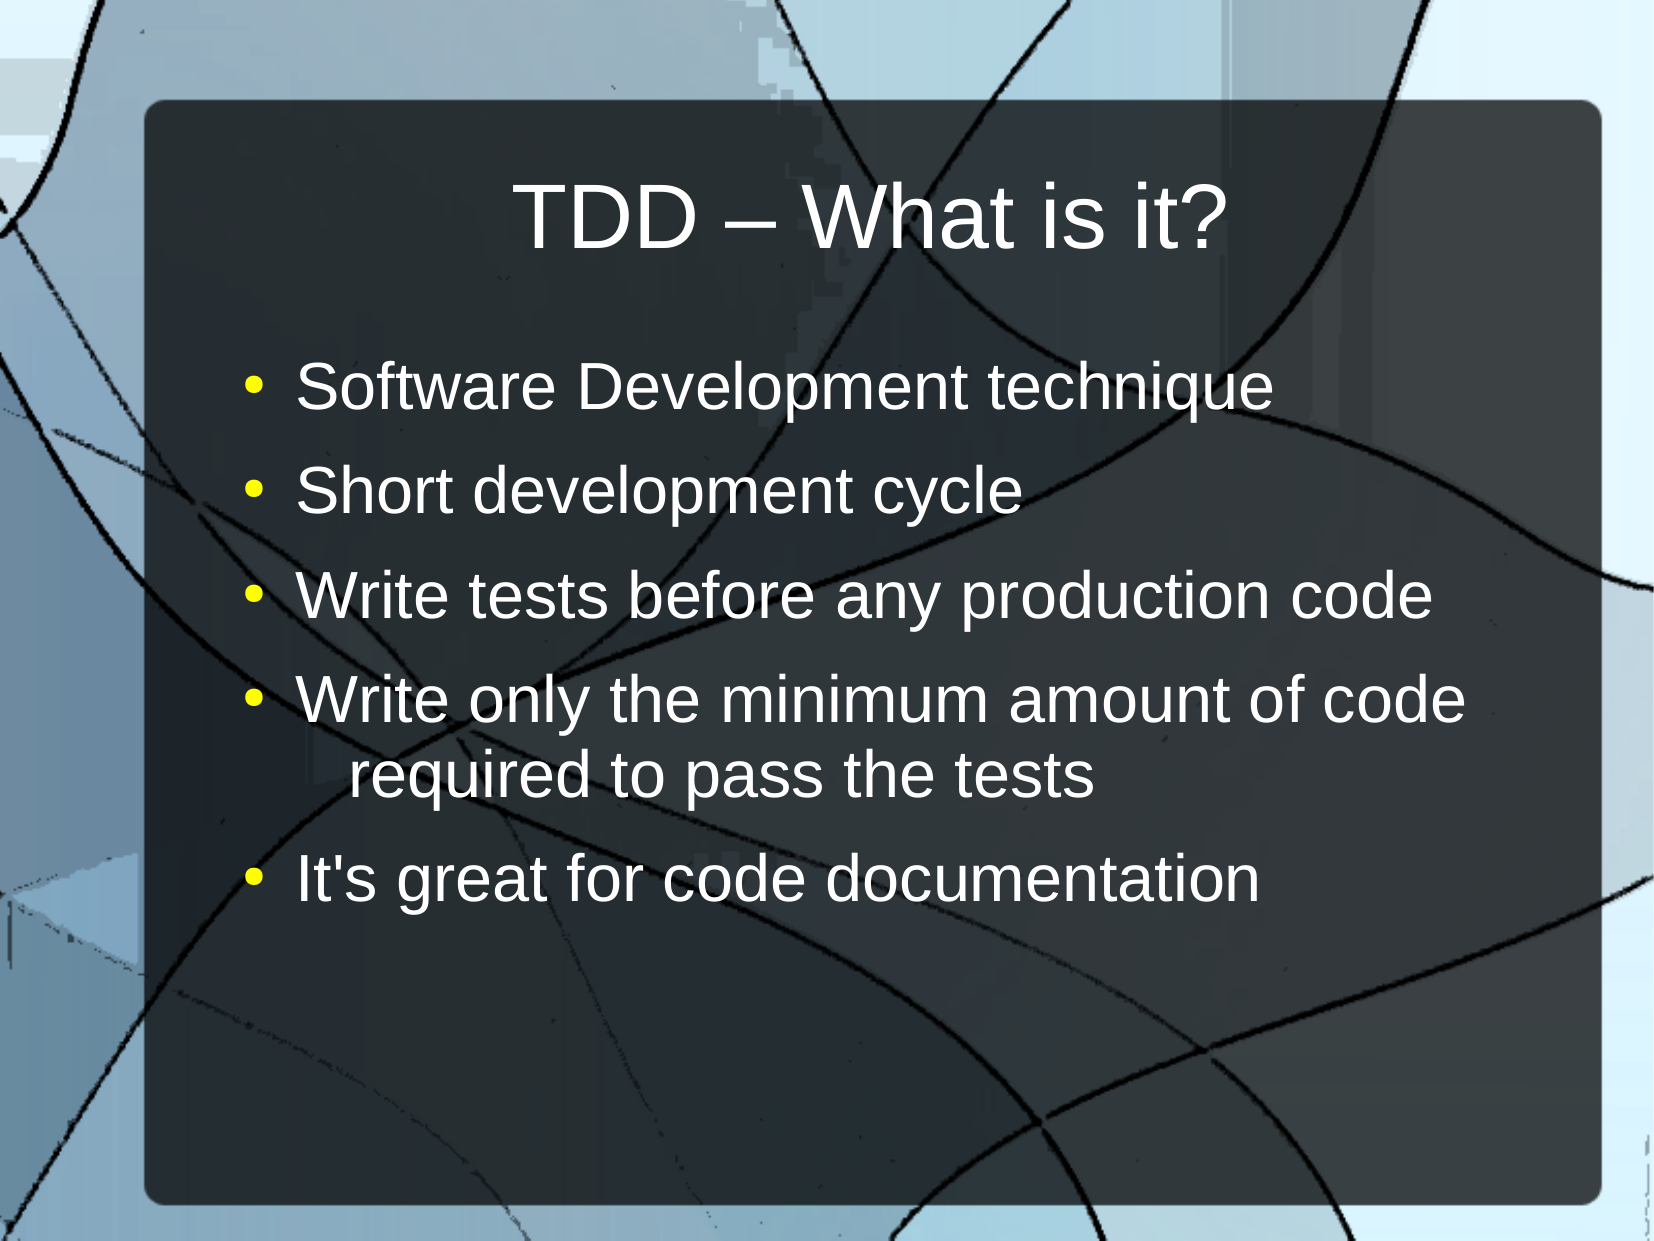

# TDD – What is it?
Software Development technique
Short development cycle
Write tests before any production code
Write only the minimum amount of code required to pass the tests
It's great for code documentation